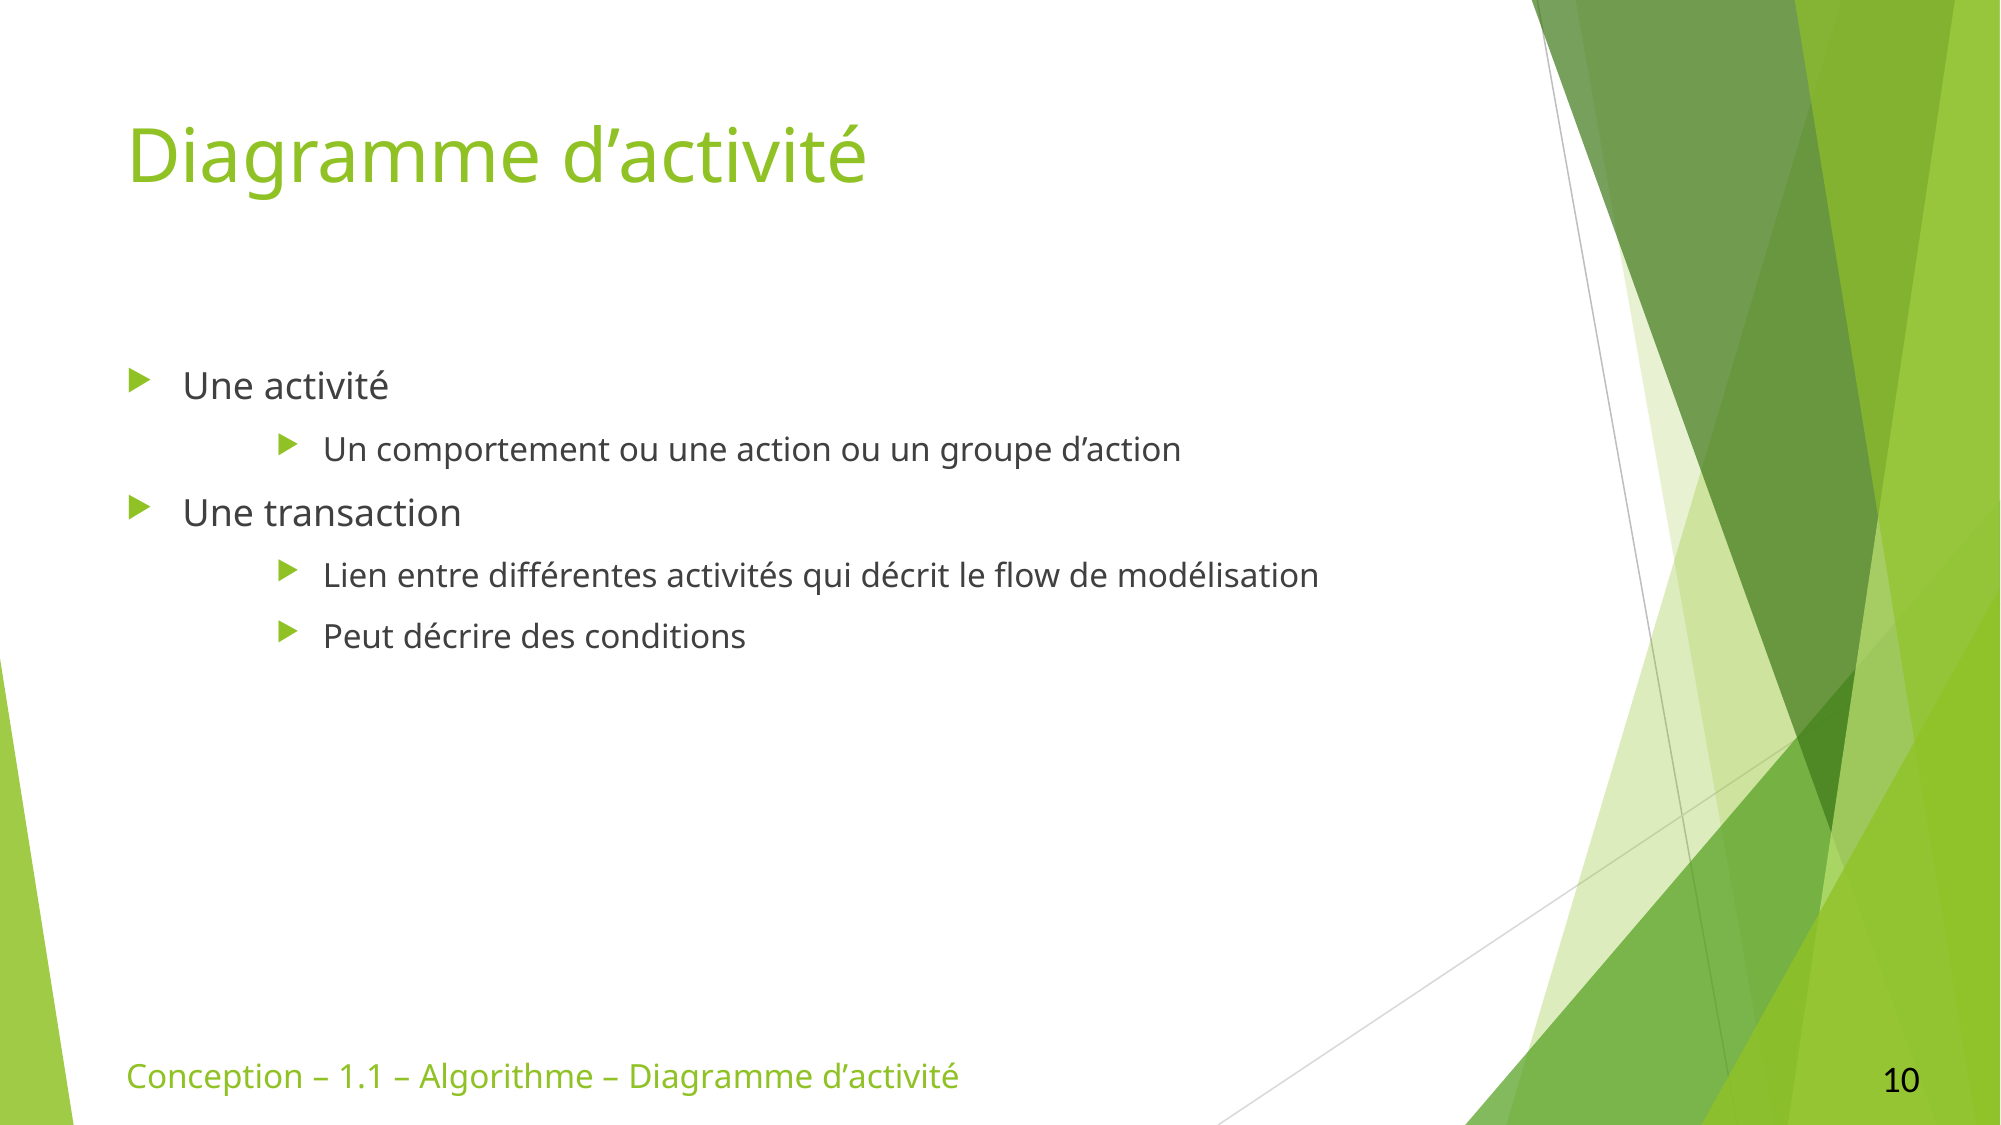

# Diagramme d’activité
Une activité
Un comportement ou une action ou un groupe d’action
Une transaction
Lien entre différentes activités qui décrit le flow de modélisation
Peut décrire des conditions
Conception – 1.1 – Algorithme – Diagramme d’activité